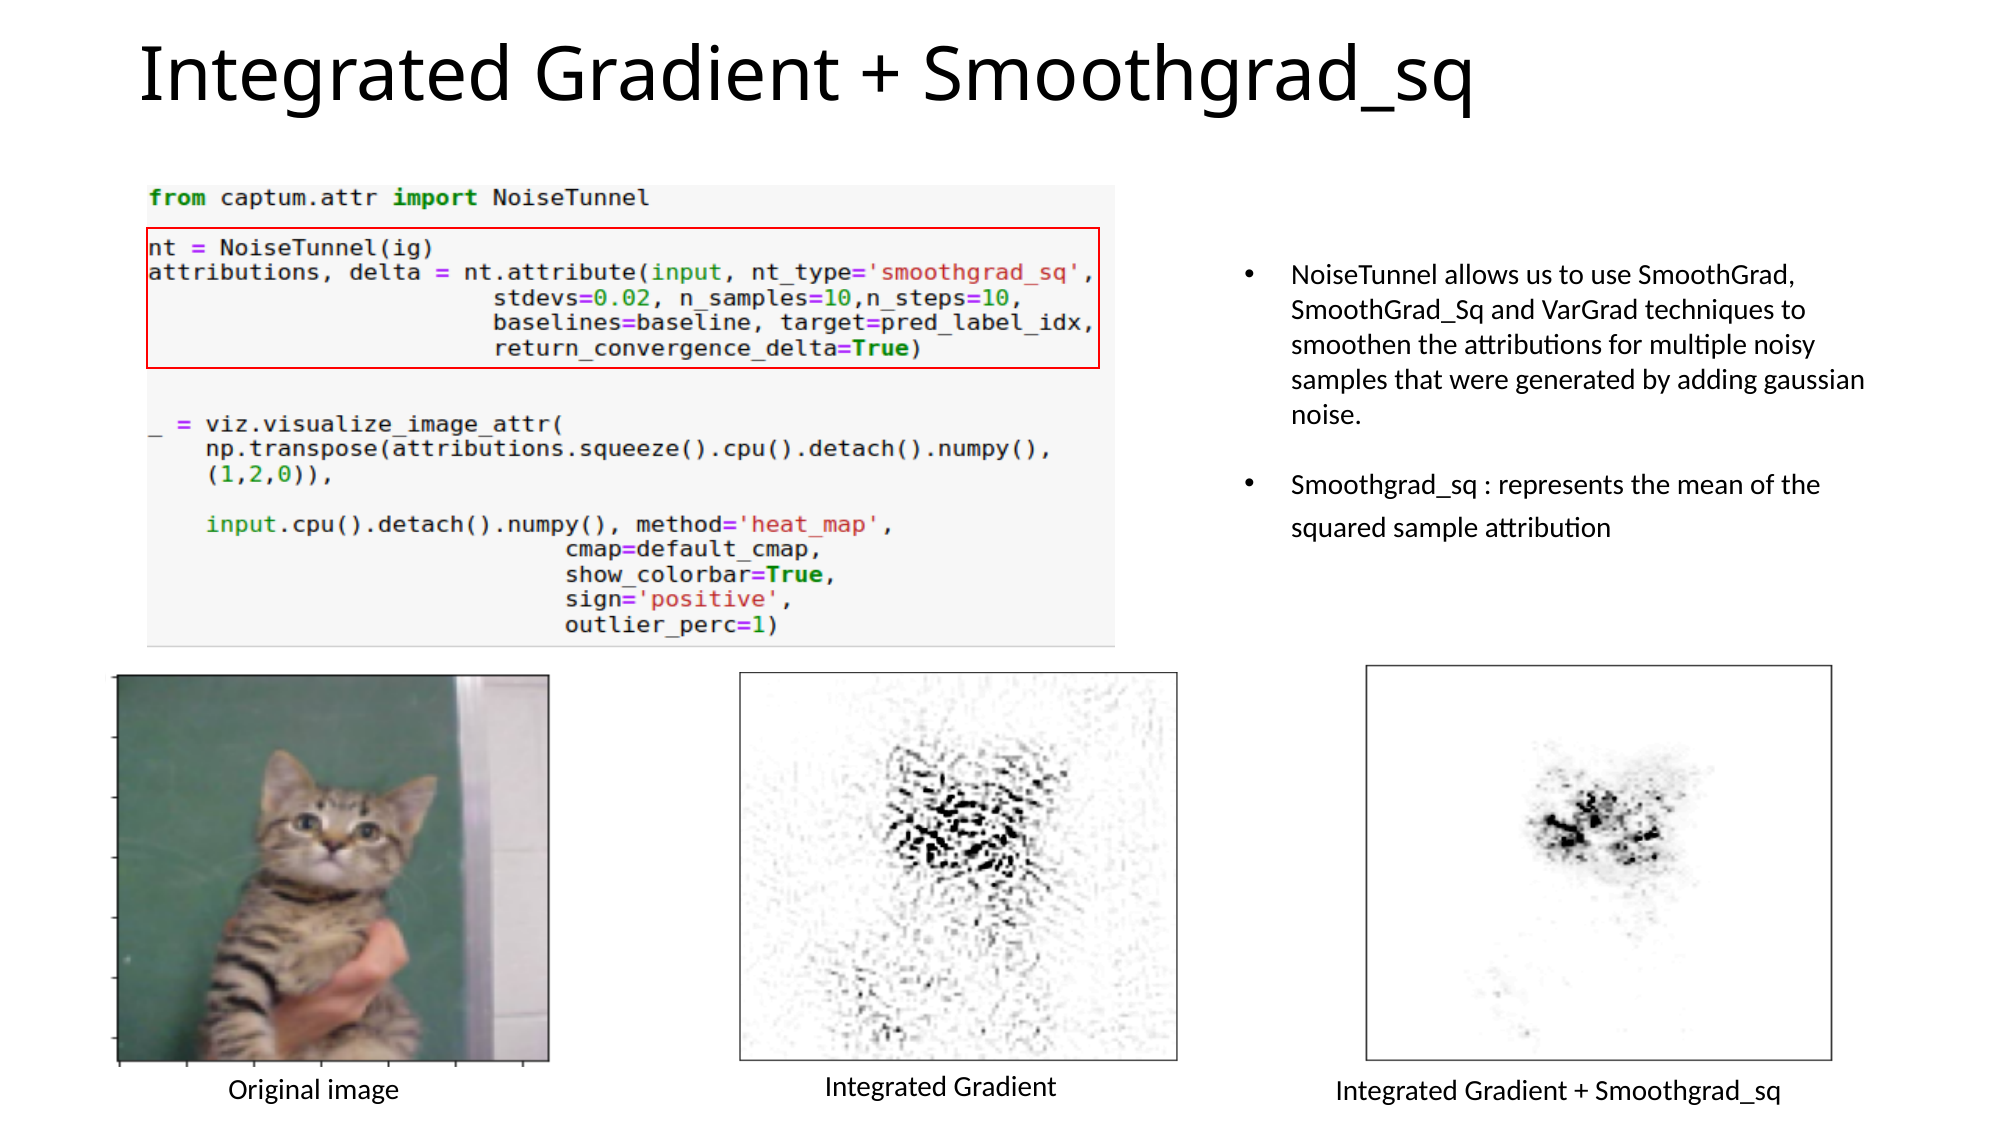

# Integrated Gradient + Smoothgrad_sq
NoiseTunnel allows us to use SmoothGrad, SmoothGrad_Sq and VarGrad techniques to smoothen the attributions for multiple noisy samples that were generated by adding gaussian noise.
Smoothgrad_sq : represents the mean of the squared sample attribution
Integrated Gradient
Original image
Integrated Gradient + Smoothgrad_sq